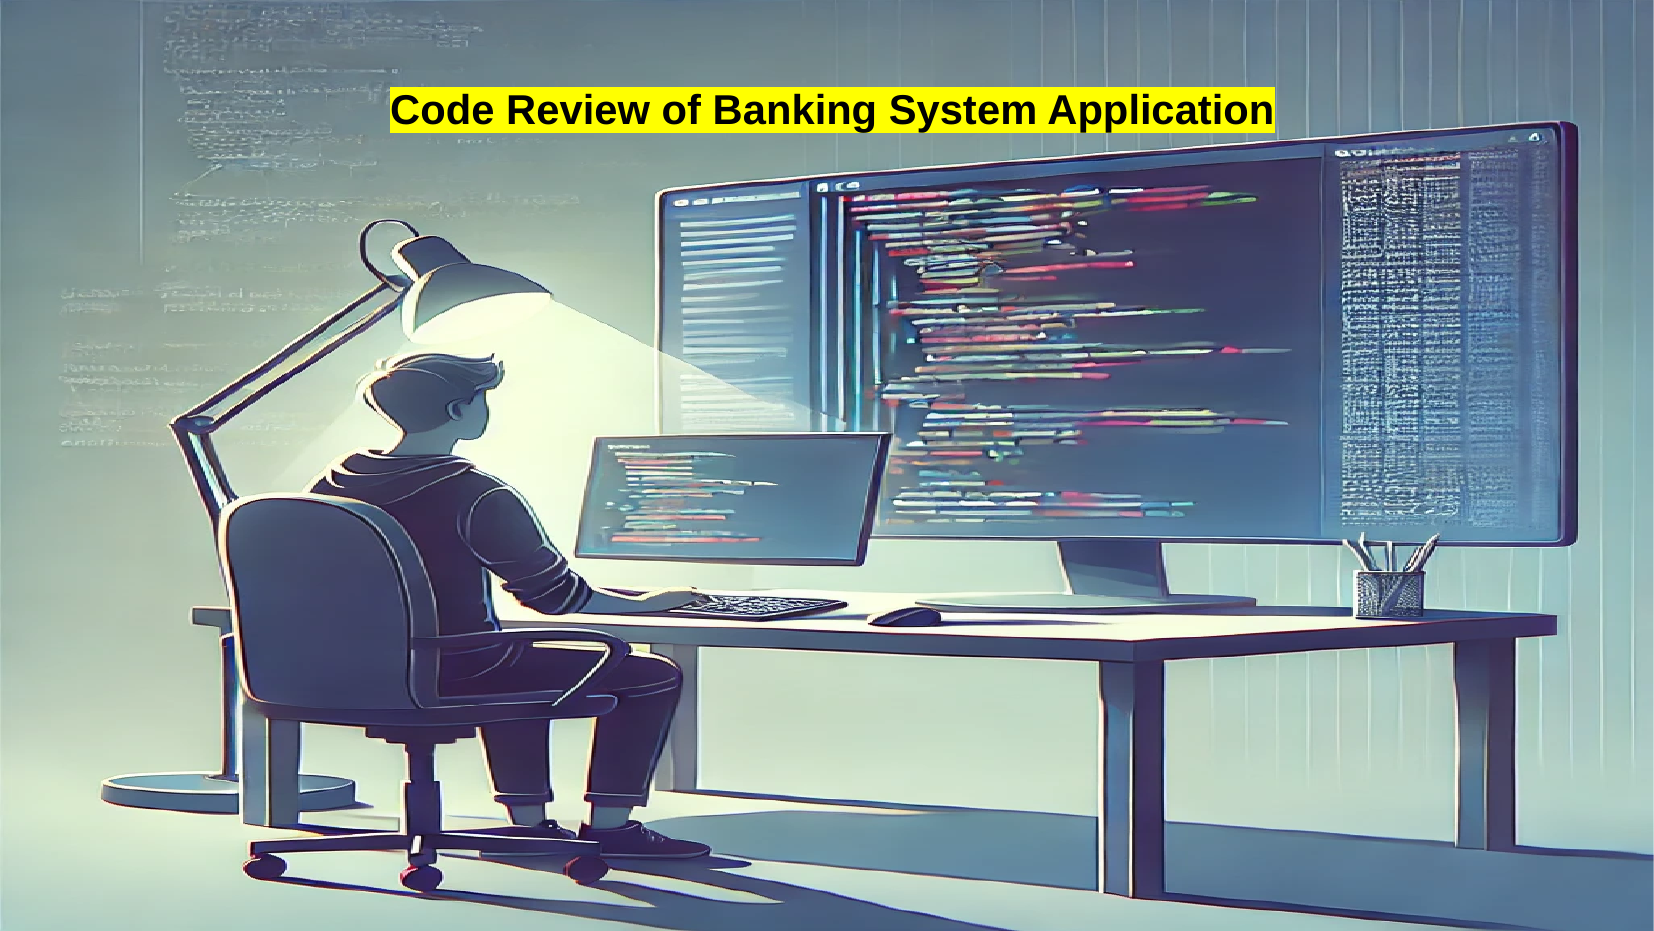

# Code Review of Banking System Application